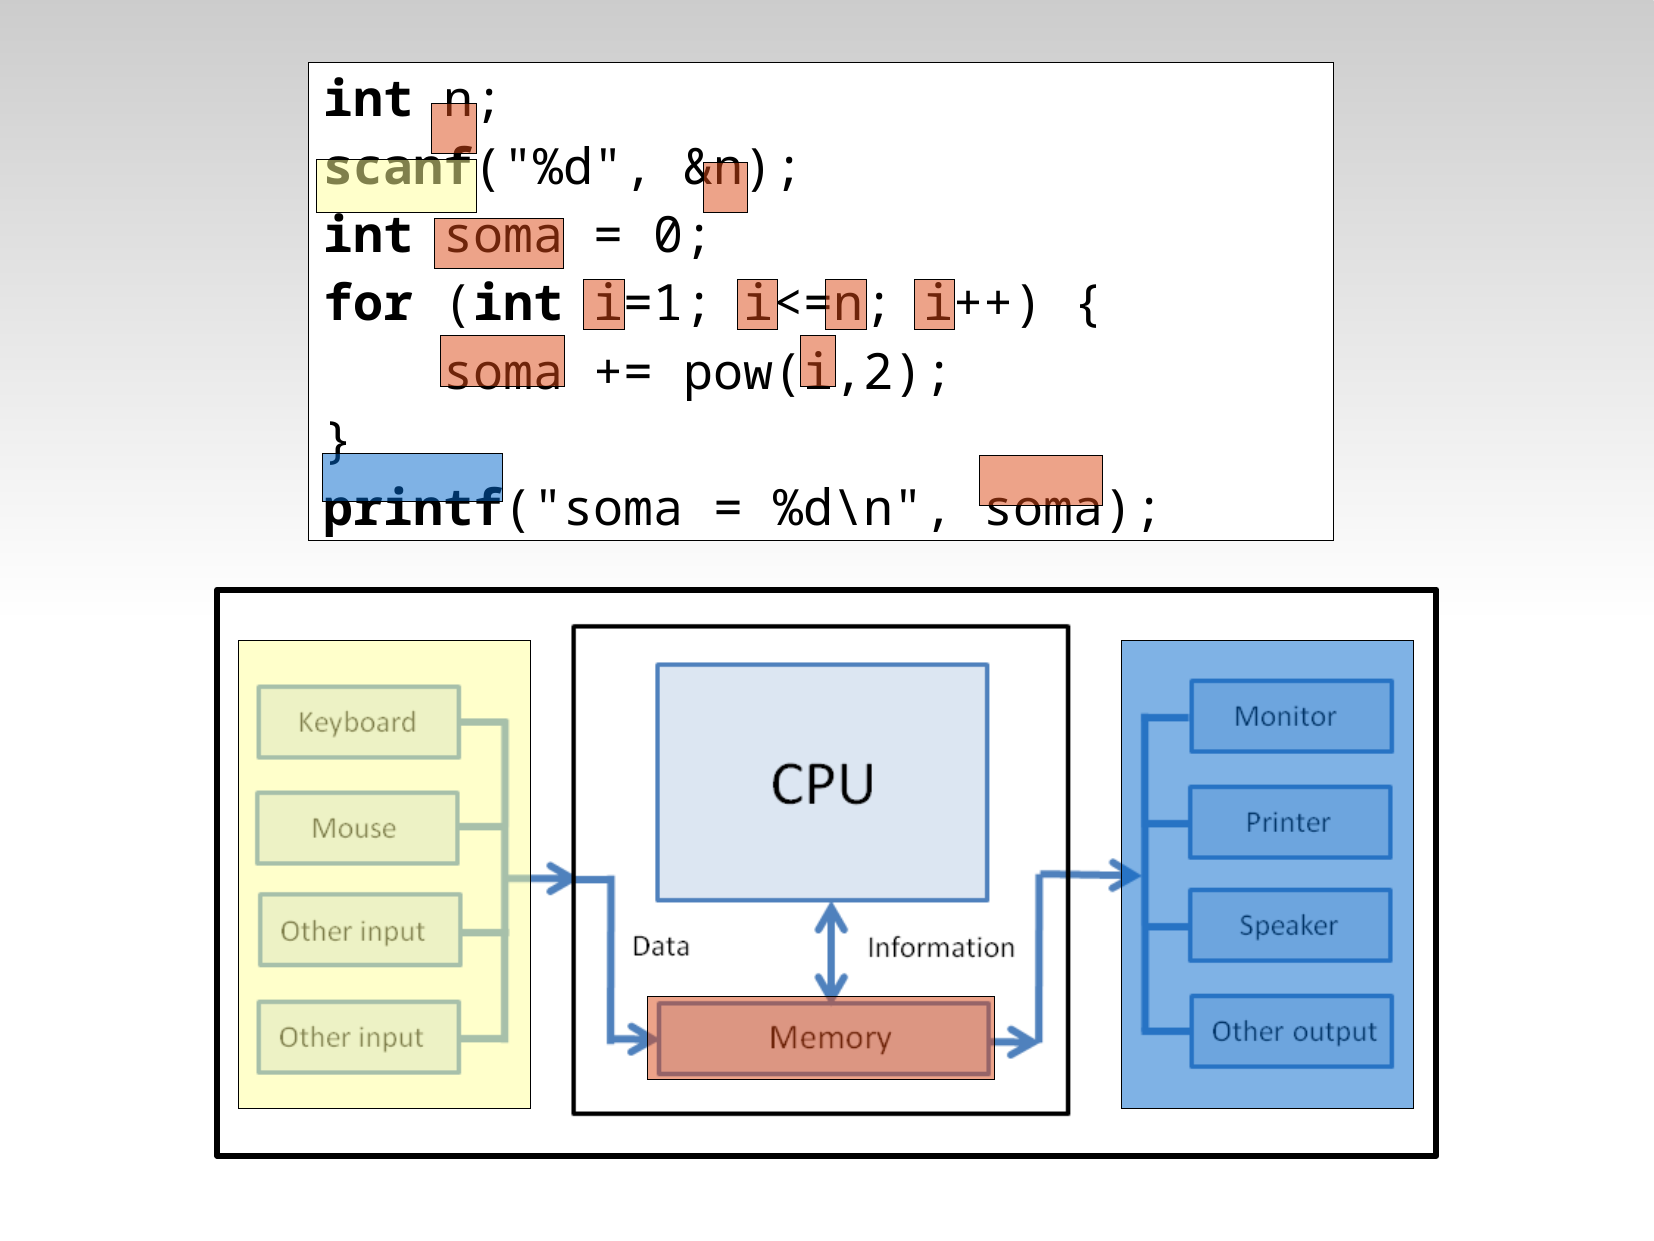

int n;
scanf("%d", &n);
int soma = 0;
for (int i=1; i<=n; i++) {
 soma += pow(i,2);
}
printf("soma = %d\n", soma);